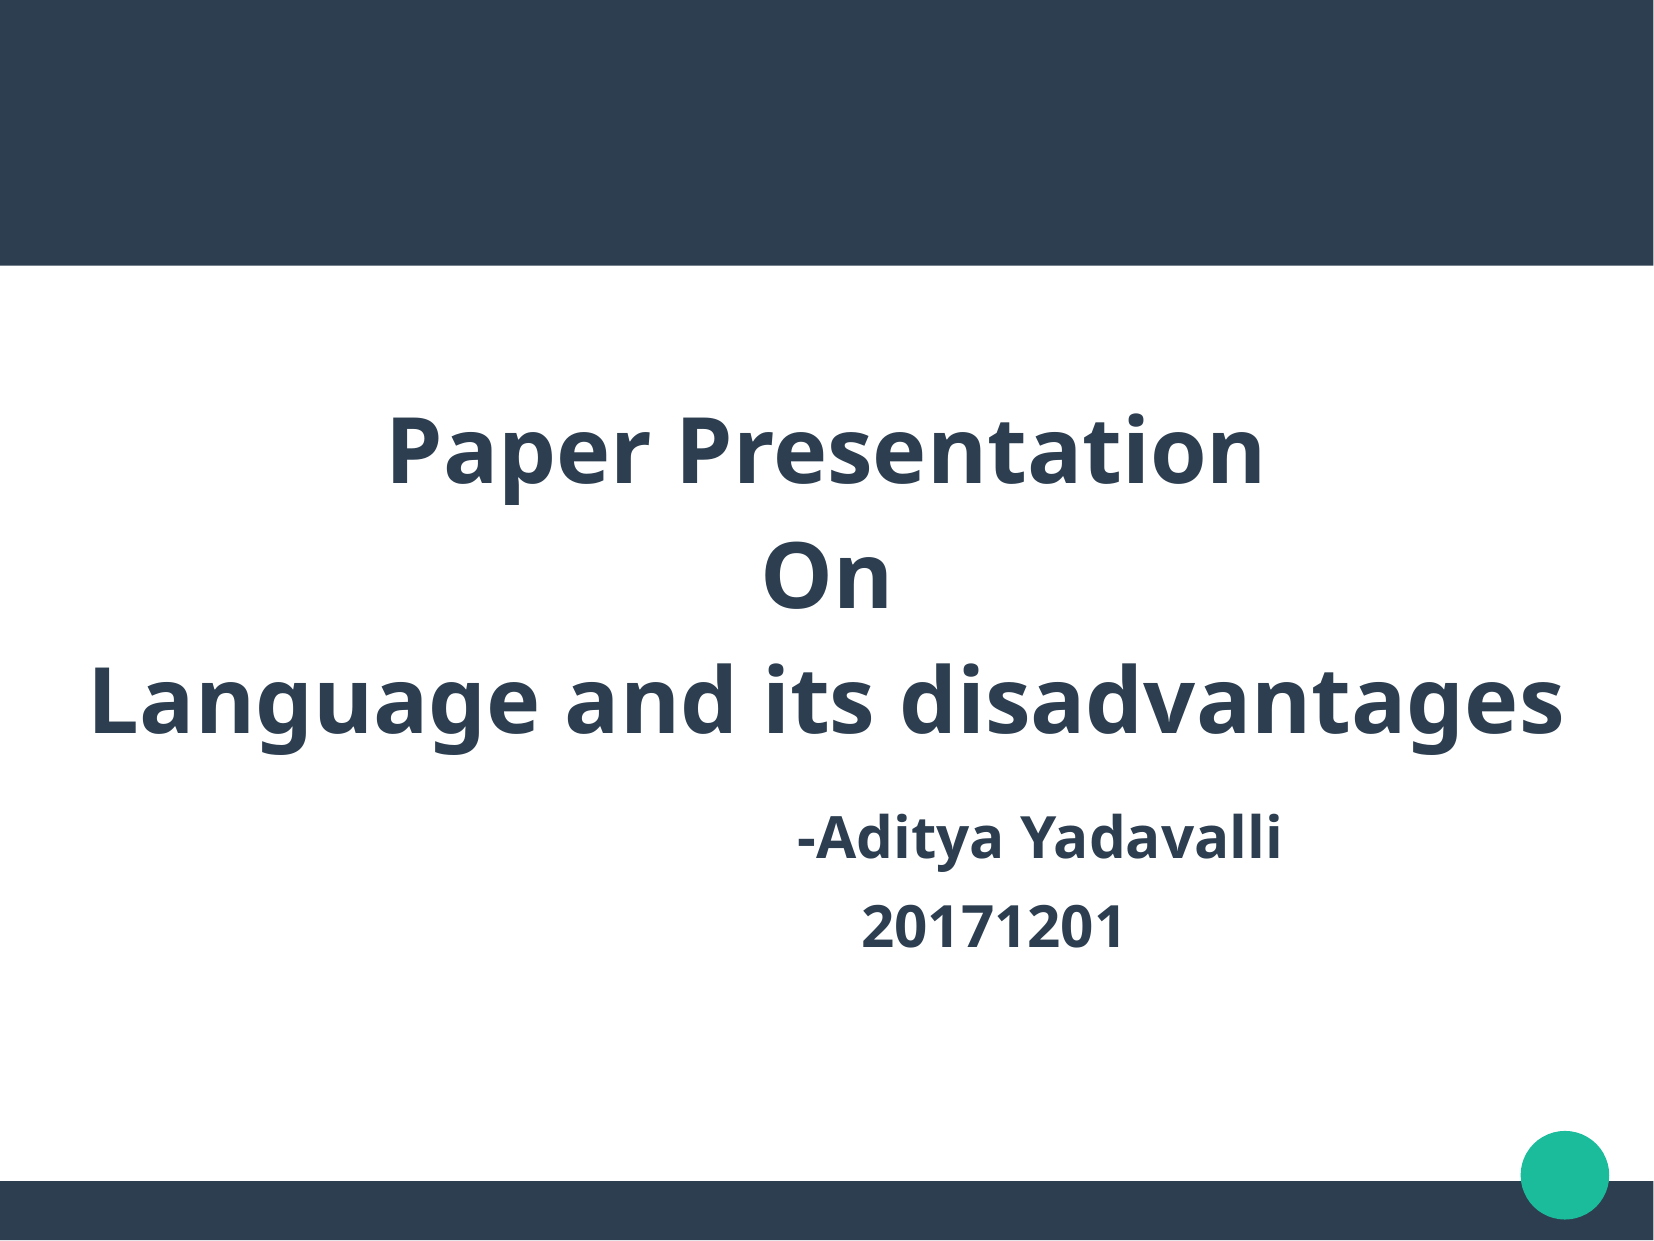

# Paper Presentation
On
Language and its disadvantages
 -Aditya Yadavalli
 20171201